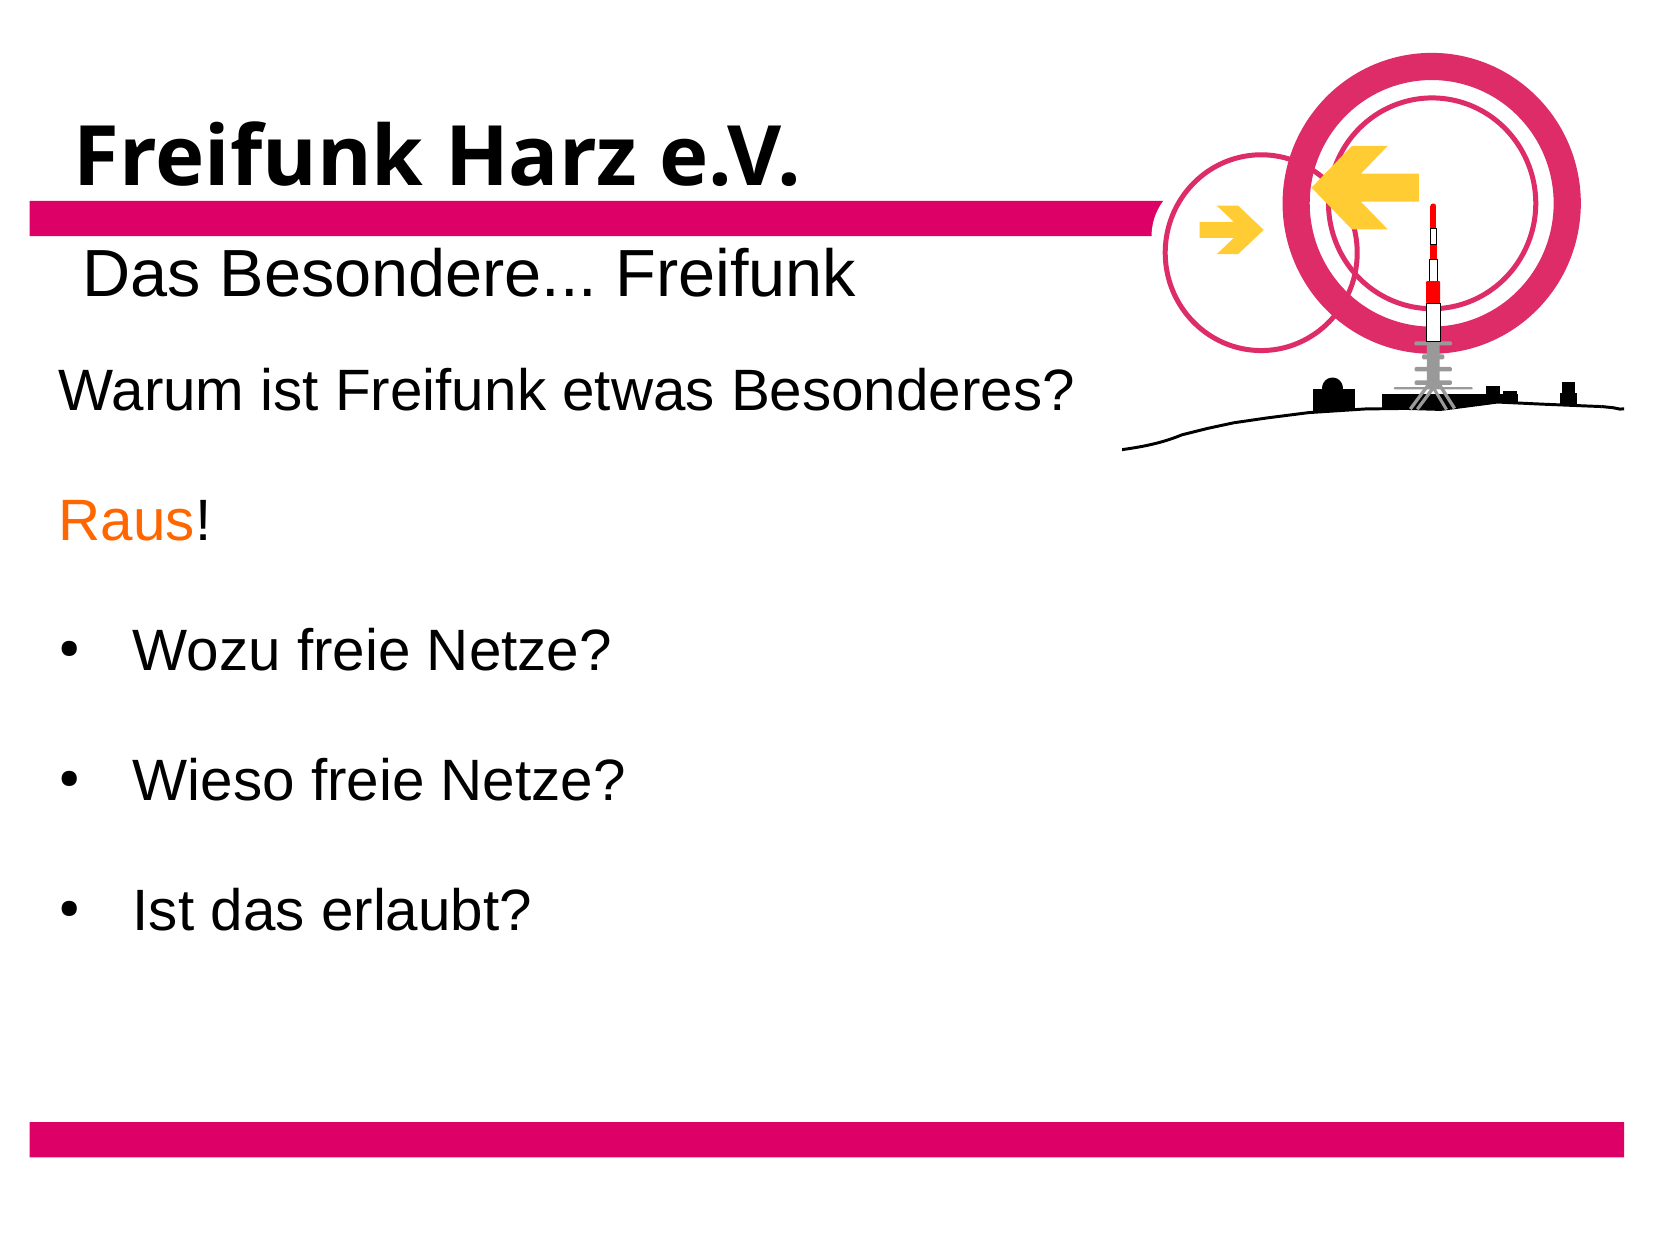

# Das Besondere... Freifunk
Warum ist Freifunk etwas Besonderes?
Raus!
 	Wozu freie Netze?
 	Wieso freie Netze?
 	Ist das erlaubt?